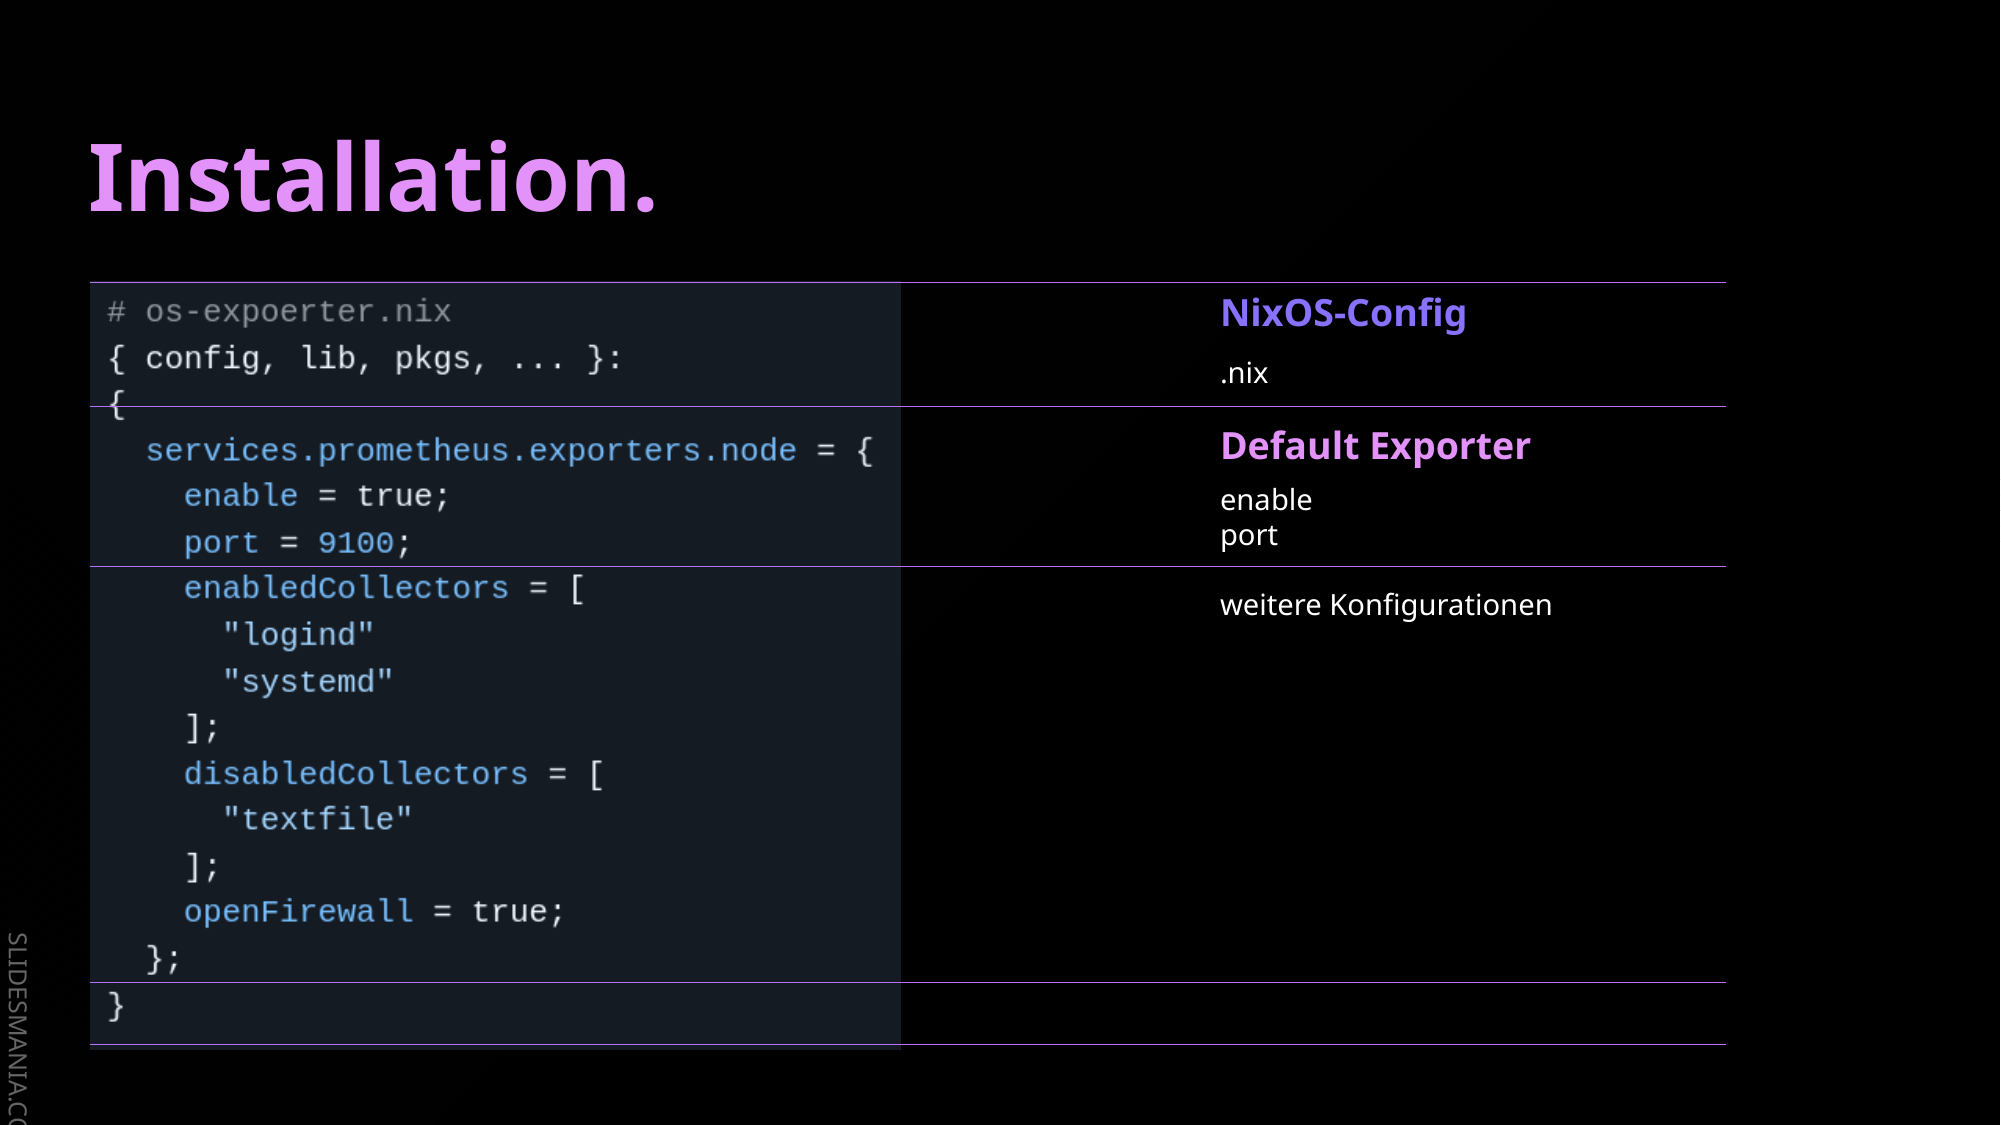

# Installation.
NixOS-Config
.nix
Default Exporter
enable
port
weitere Konfigurationen